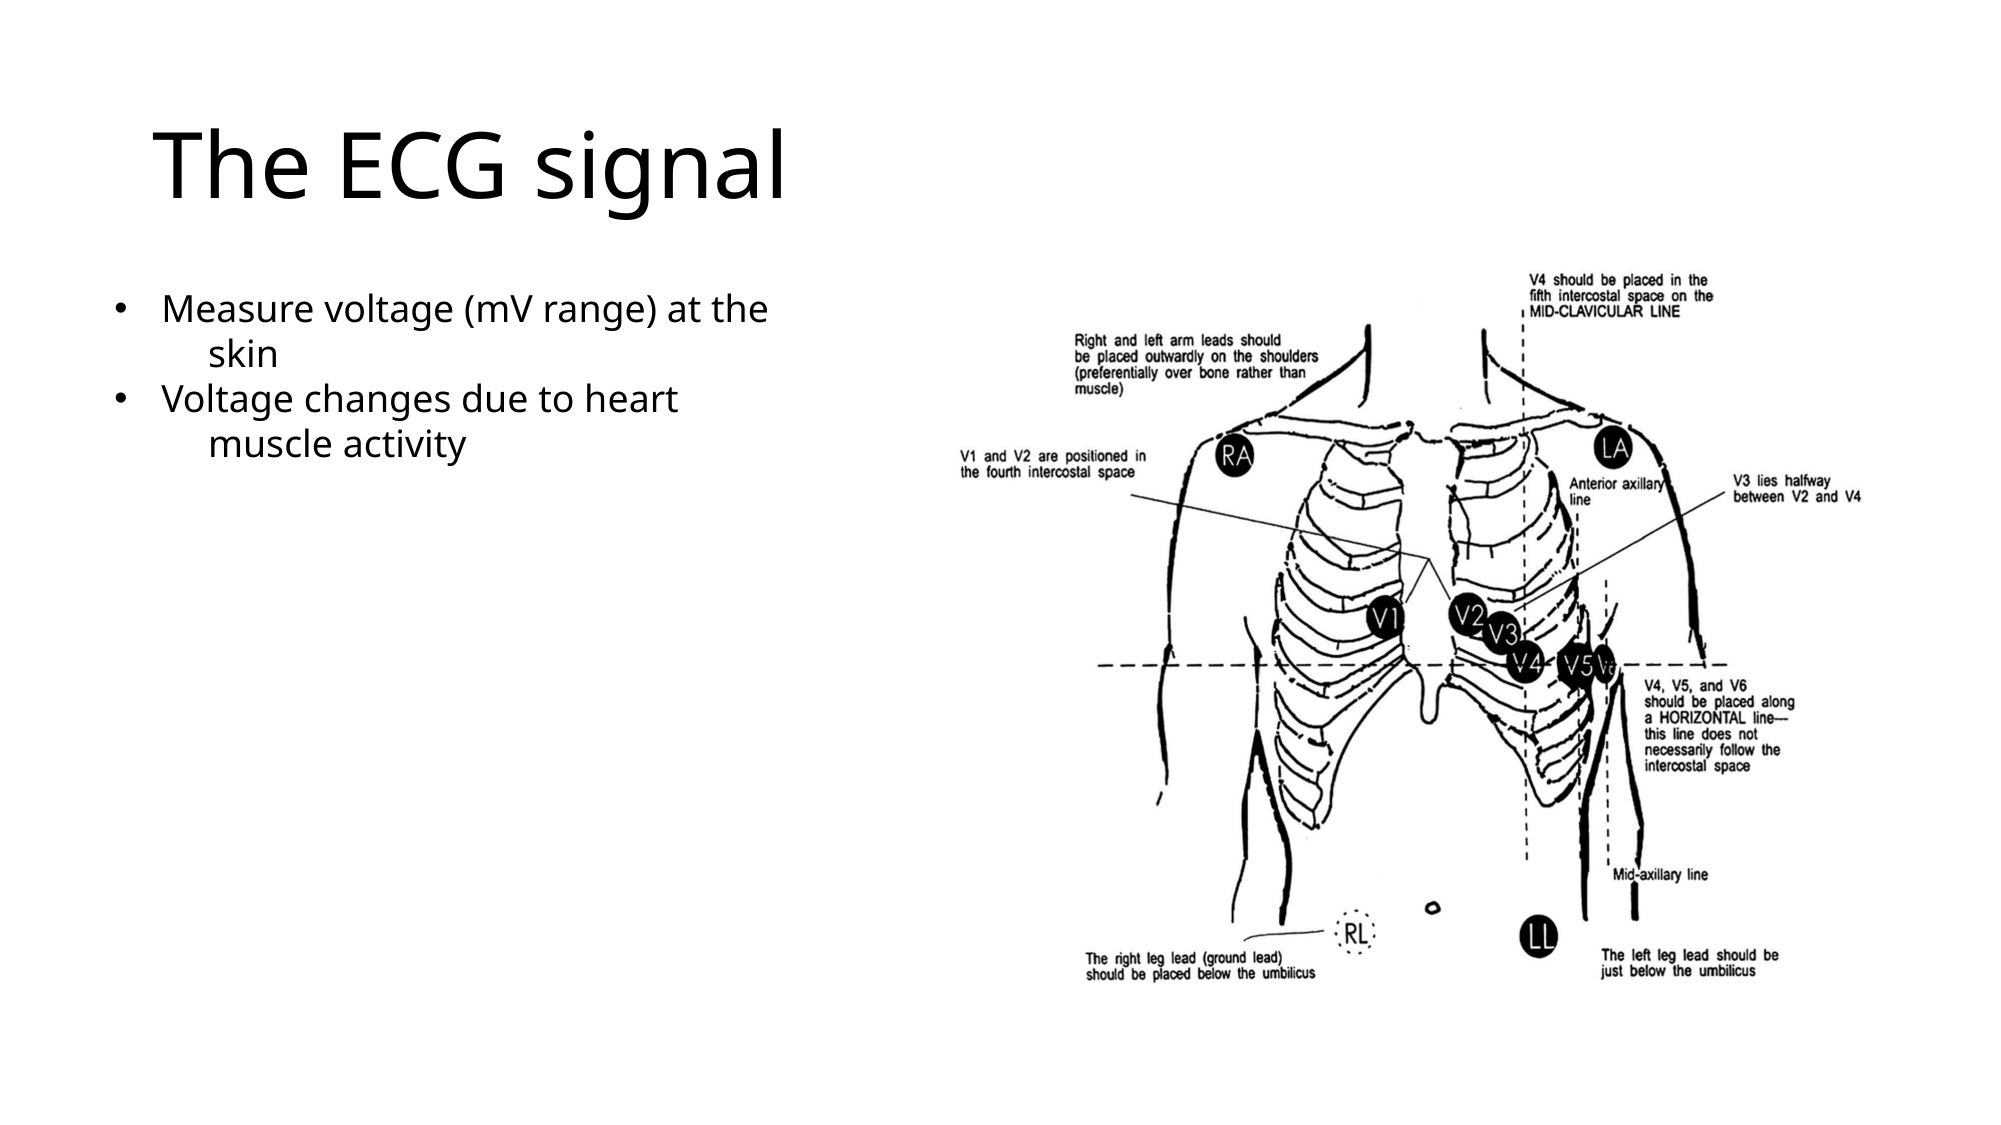

# The ECG signal
Measure voltage (mV range) at the skin
Voltage changes due to heart muscle activity